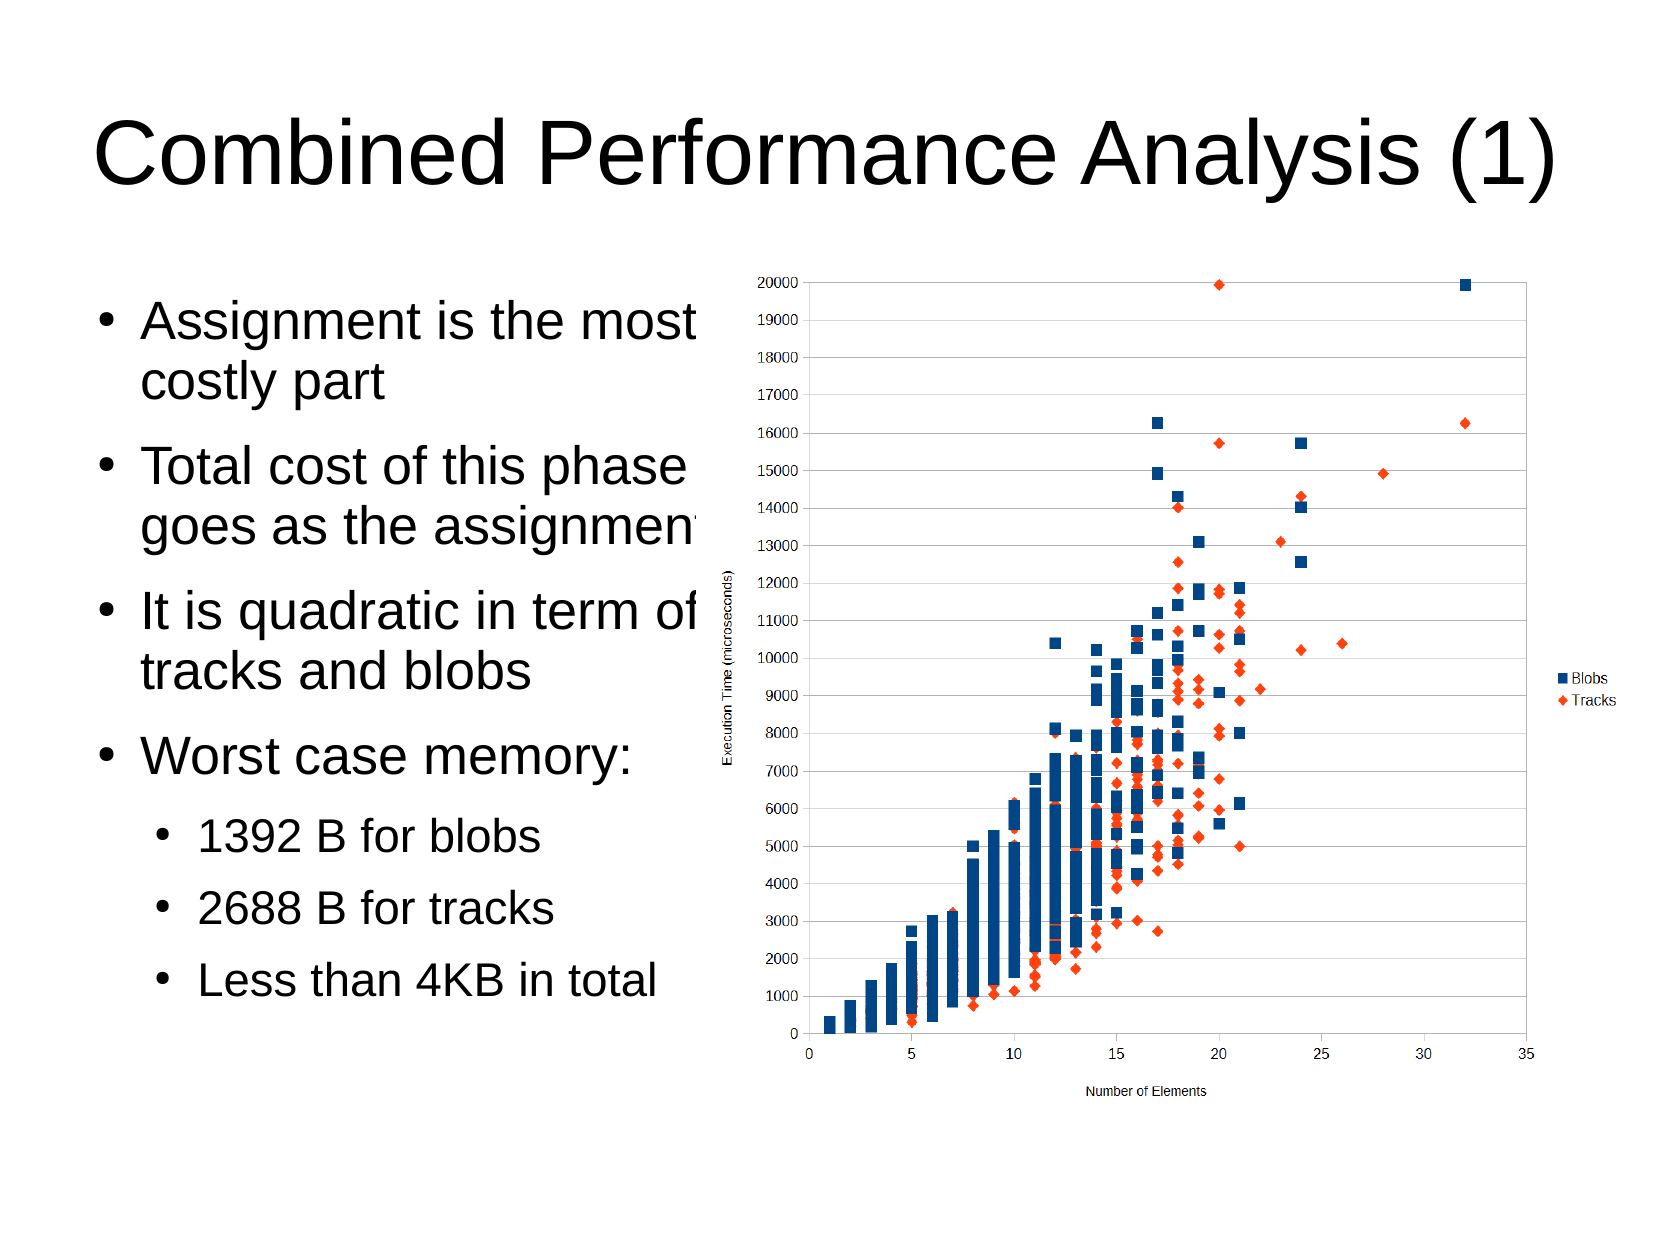

# Combined Performance Analysis (1)
Assignment is the most costly part
Total cost of this phase goes as the assignment
It is quadratic in term of the tracks and blobs
Worst case memory:
1392 B for blobs
2688 B for tracks
Less than 4KB in total